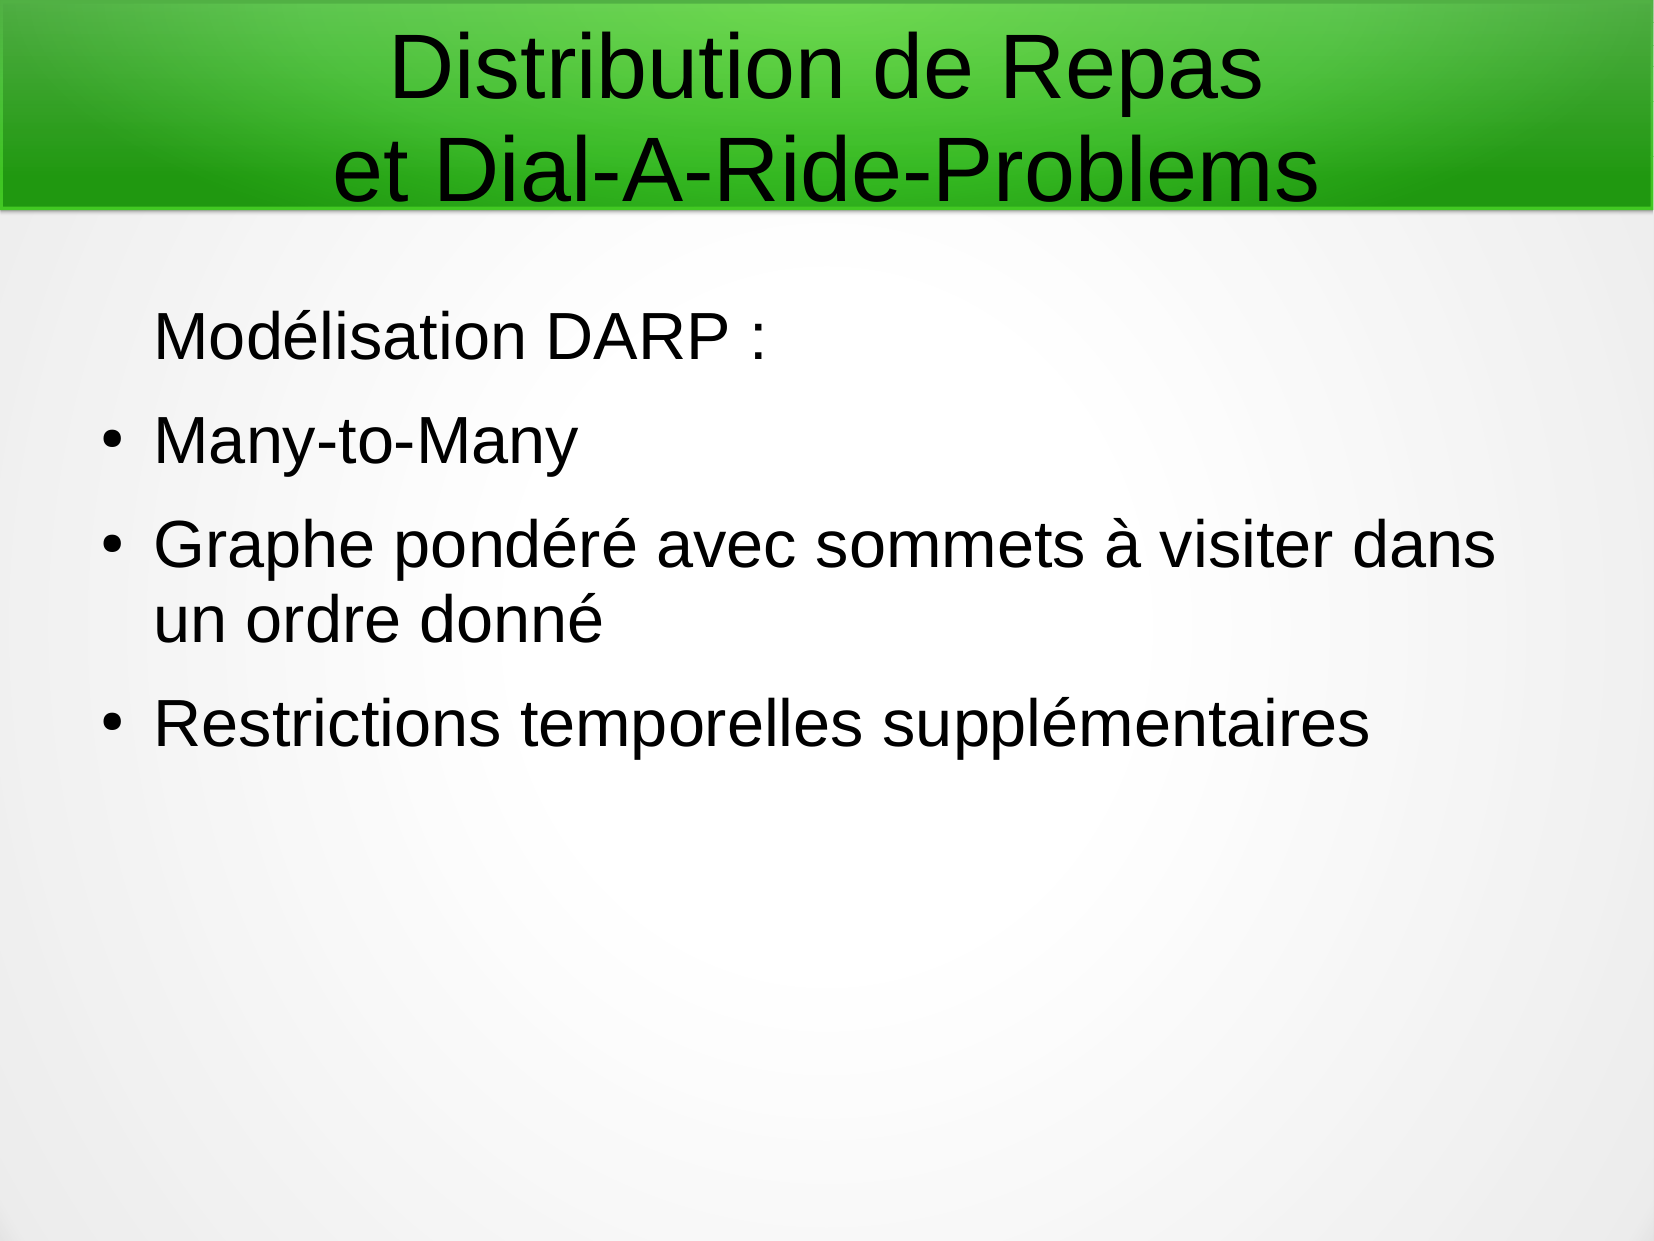

# Distribution de Repas et Dial-A-Ride-Problems
Modélisation DARP :
Many-to-Many
Graphe pondéré avec sommets à visiter dans un ordre donné
Restrictions temporelles supplémentaires